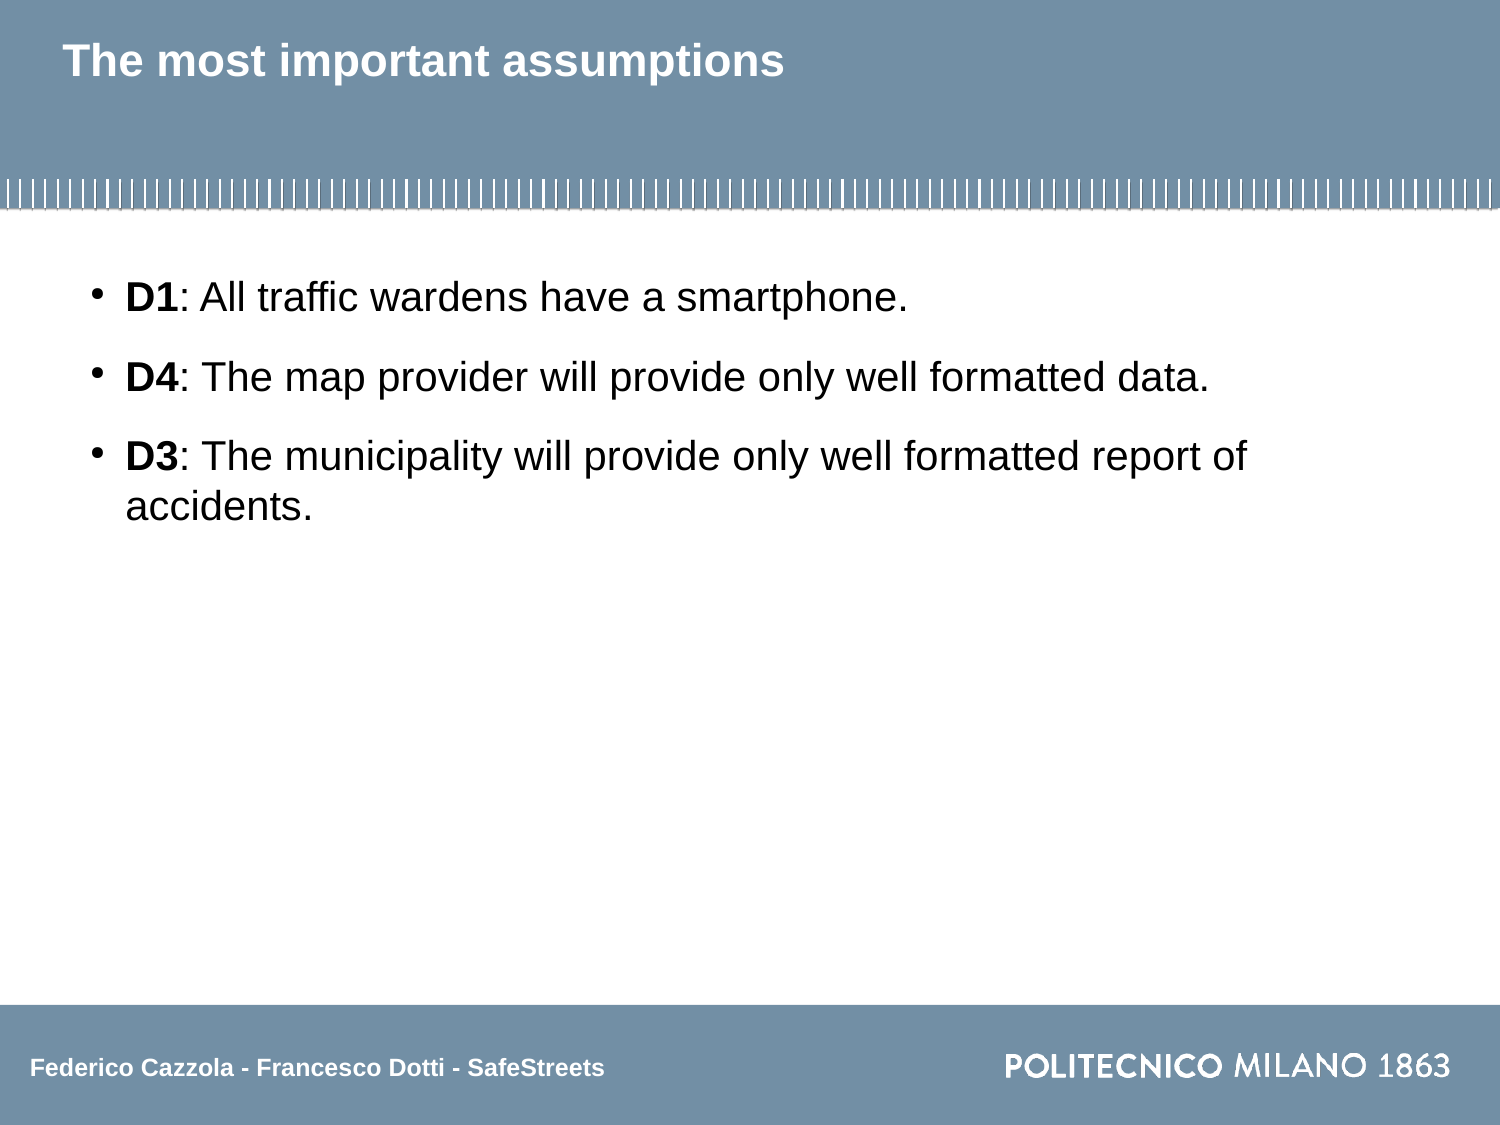

# The most important assumptions
D1: All traffic wardens have a smartphone.
D4: The map provider will provide only well formatted data.
D3: The municipality will provide only well formatted report of accidents.